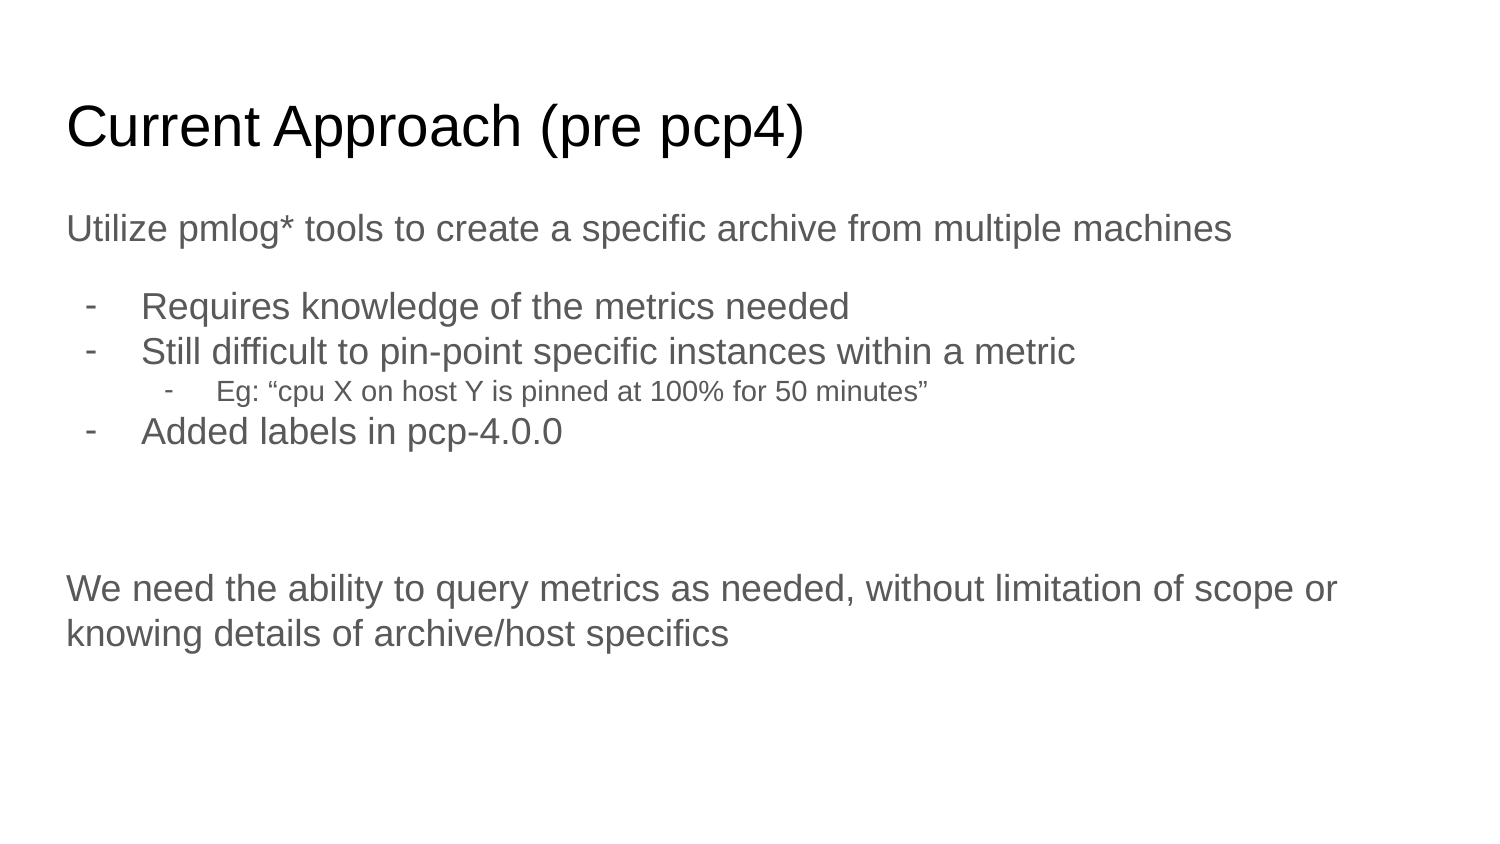

# Current Approach (pre pcp4)
Utilize pmlog* tools to create a specific archive from multiple machines
Requires knowledge of the metrics needed
Still difficult to pin-point specific instances within a metric
Eg: “cpu X on host Y is pinned at 100% for 50 minutes”
Added labels in pcp-4.0.0
We need the ability to query metrics as needed, without limitation of scope or knowing details of archive/host specifics